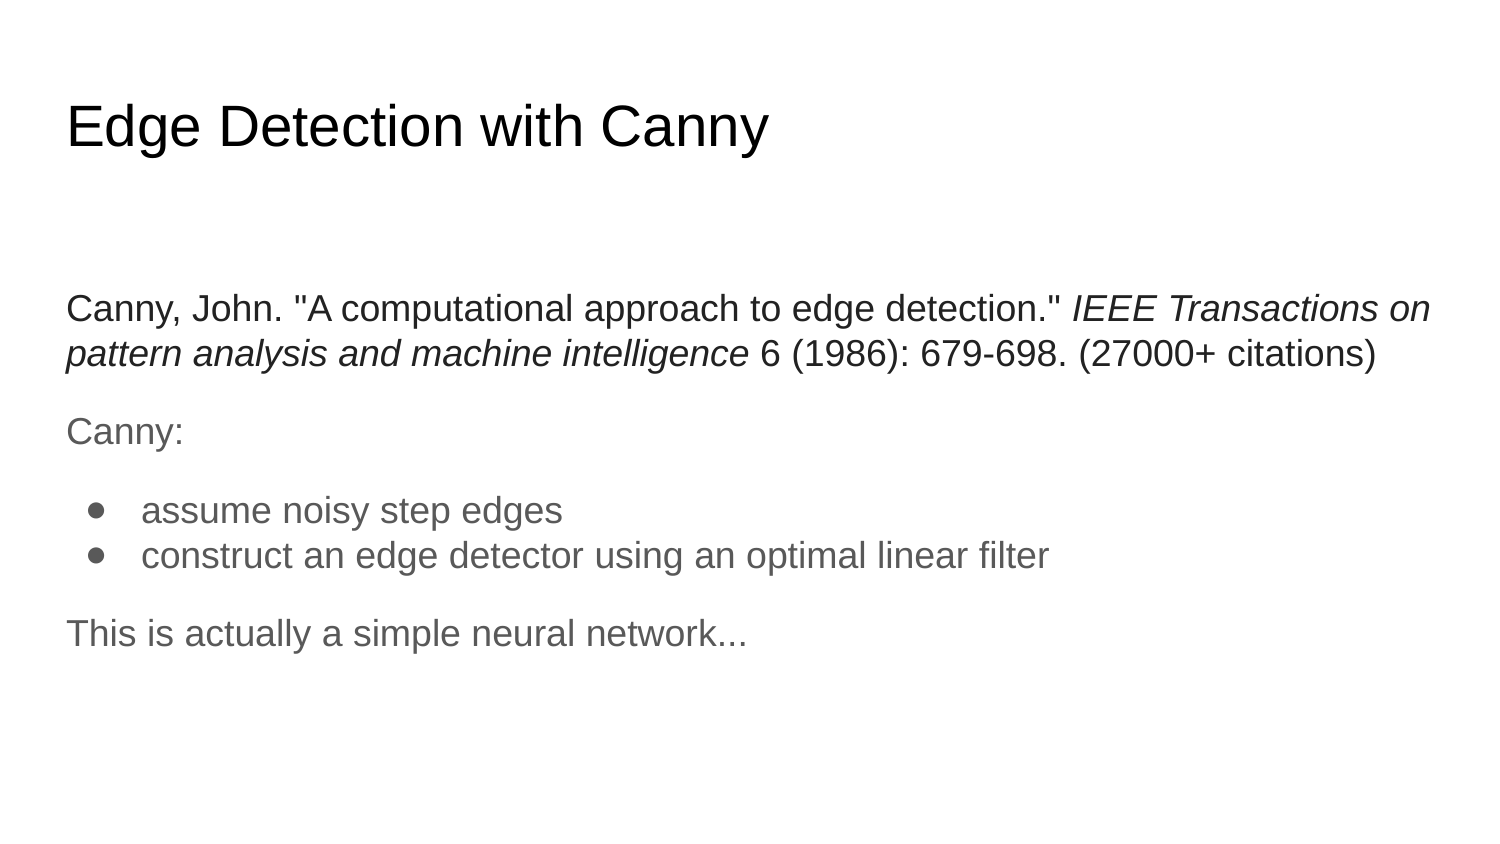

# Edge Detection with Canny
Canny, John. "A computational approach to edge detection." IEEE Transactions on pattern analysis and machine intelligence 6 (1986): 679-698. (27000+ citations)
Canny:
assume noisy step edges
construct an edge detector using an optimal linear filter
This is actually a simple neural network...